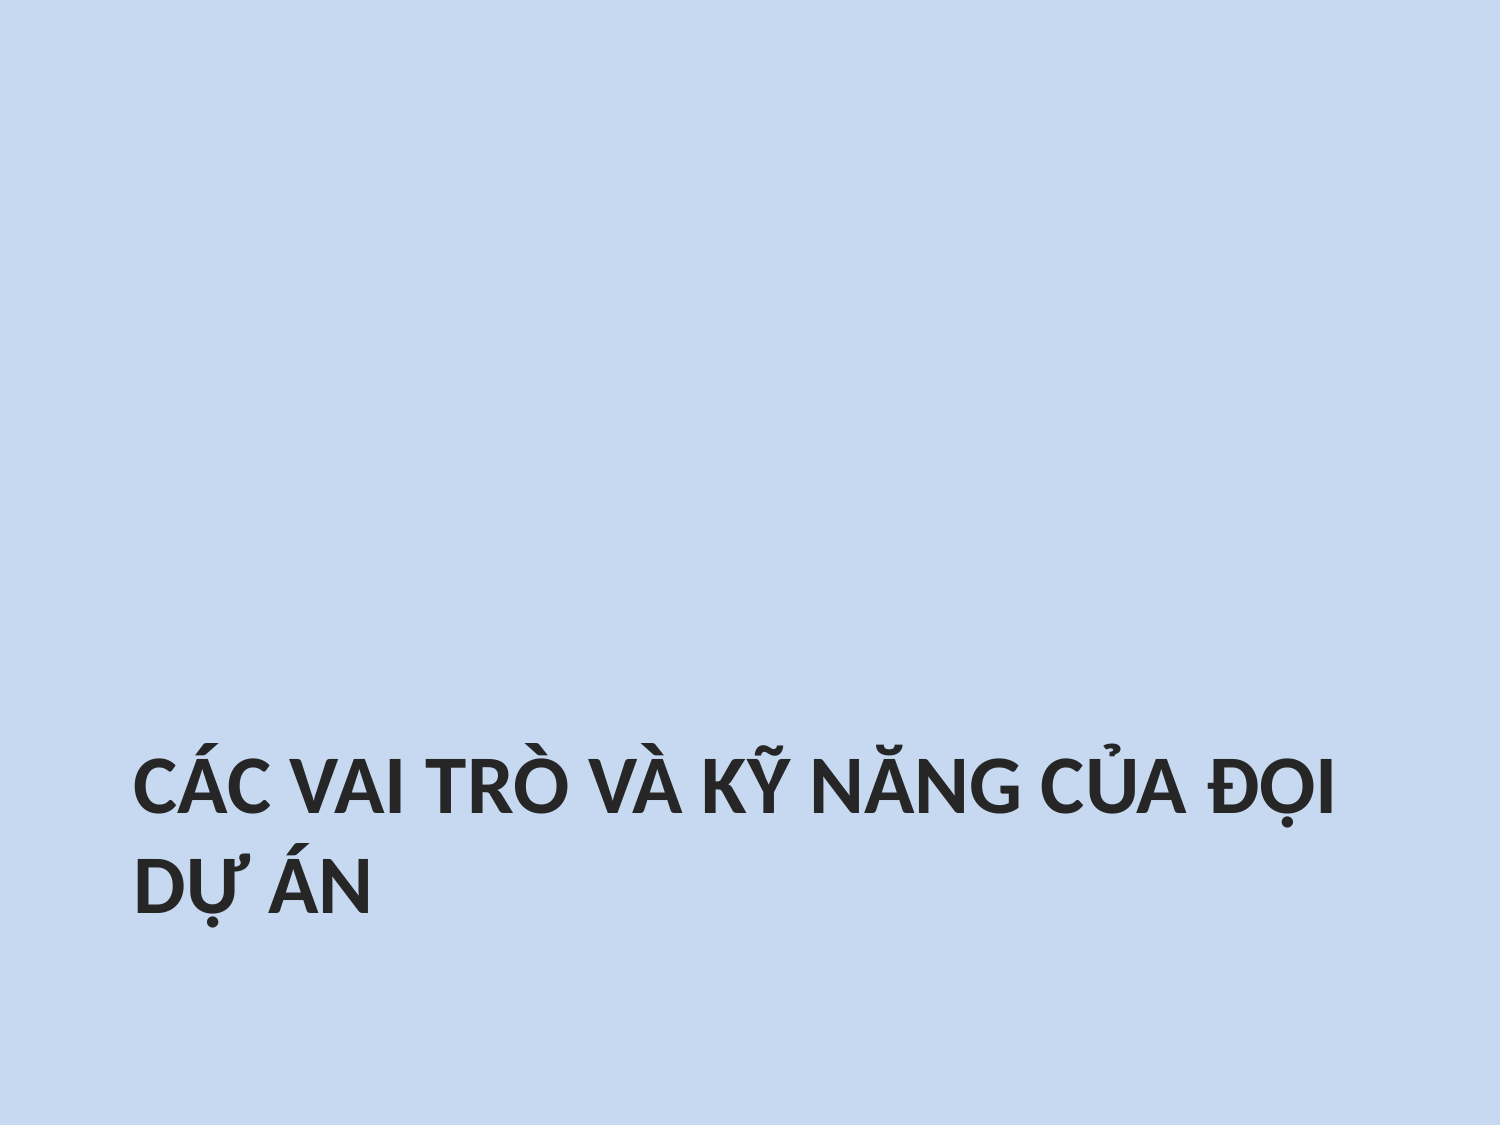

# CÁC VAI TRÒ VÀ KỸ NĂNG CỦA ĐỘI DỰ ÁN